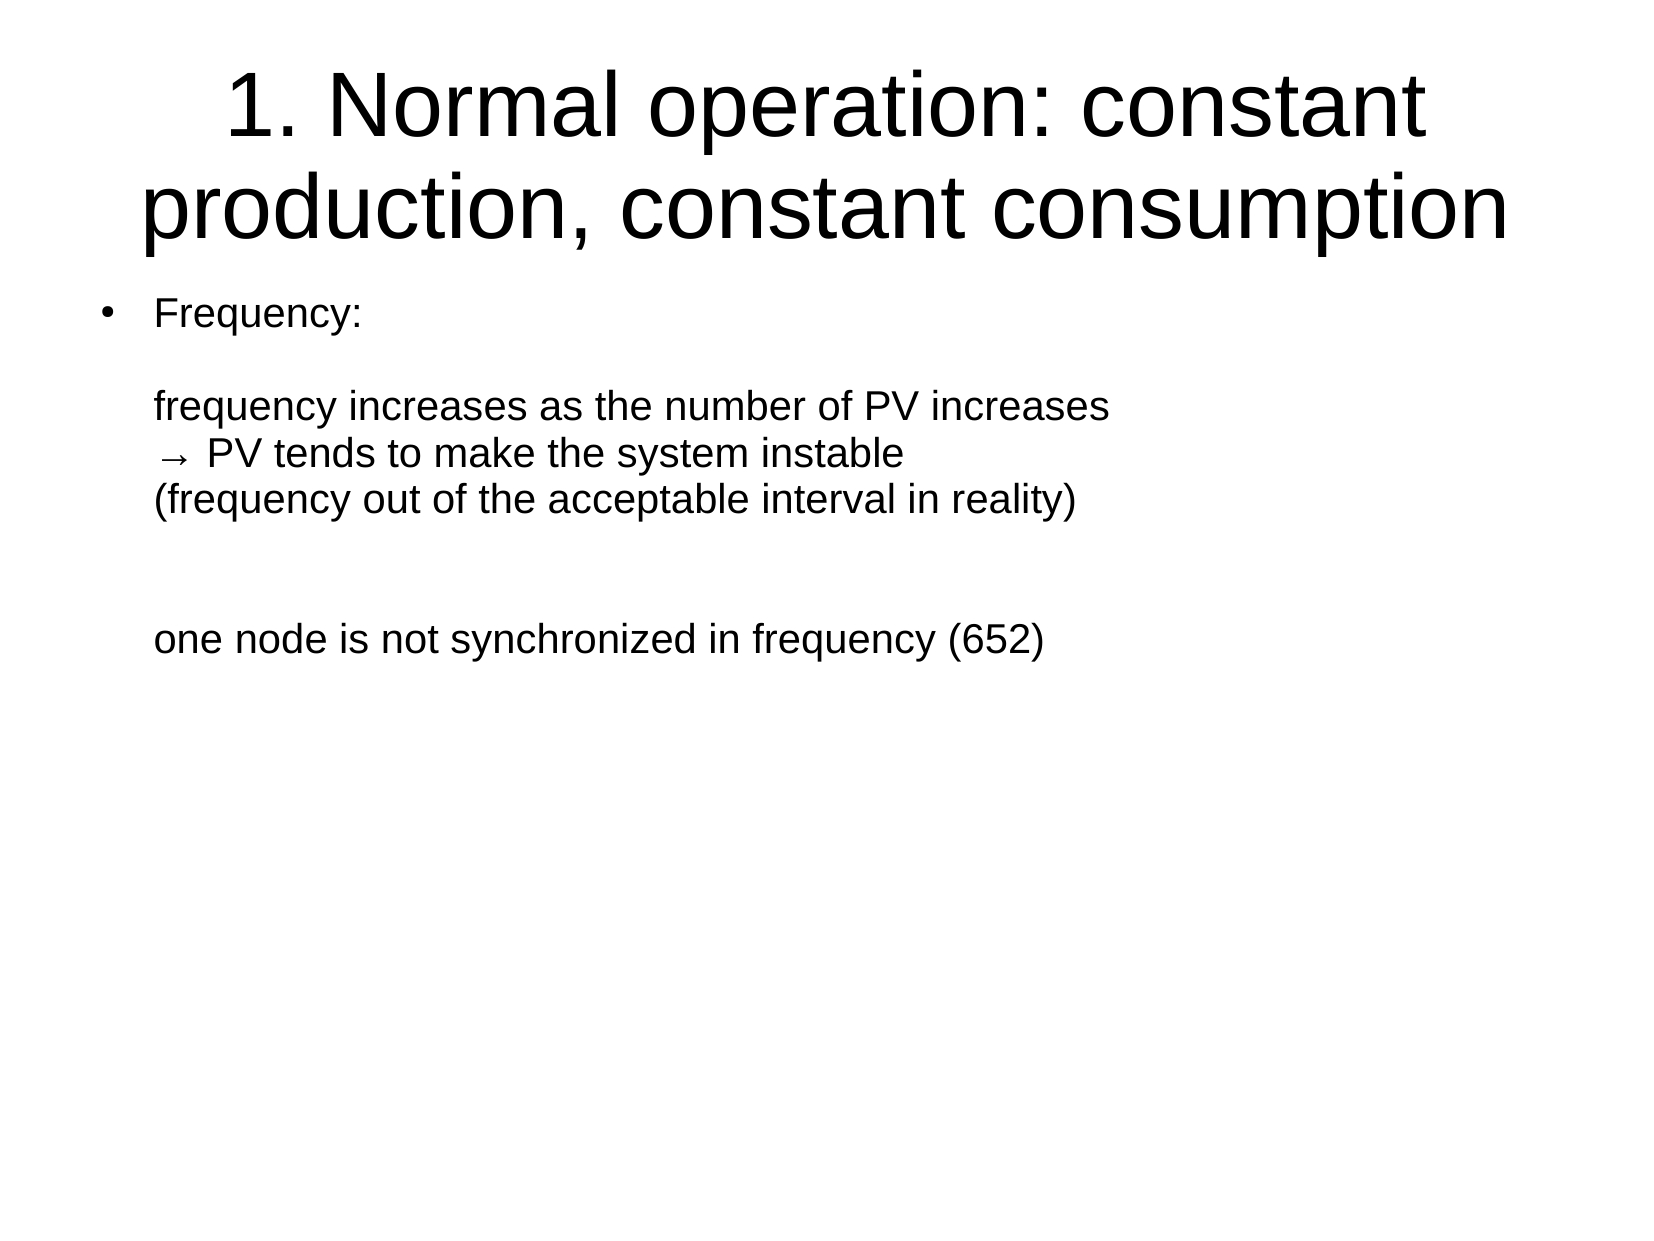

# 1. Normal operation: constant production, constant consumption
Frequency:
frequency increases as the number of PV increases
→ PV tends to make the system instable
(frequency out of the acceptable interval in reality)
one node is not synchronized in frequency (652)